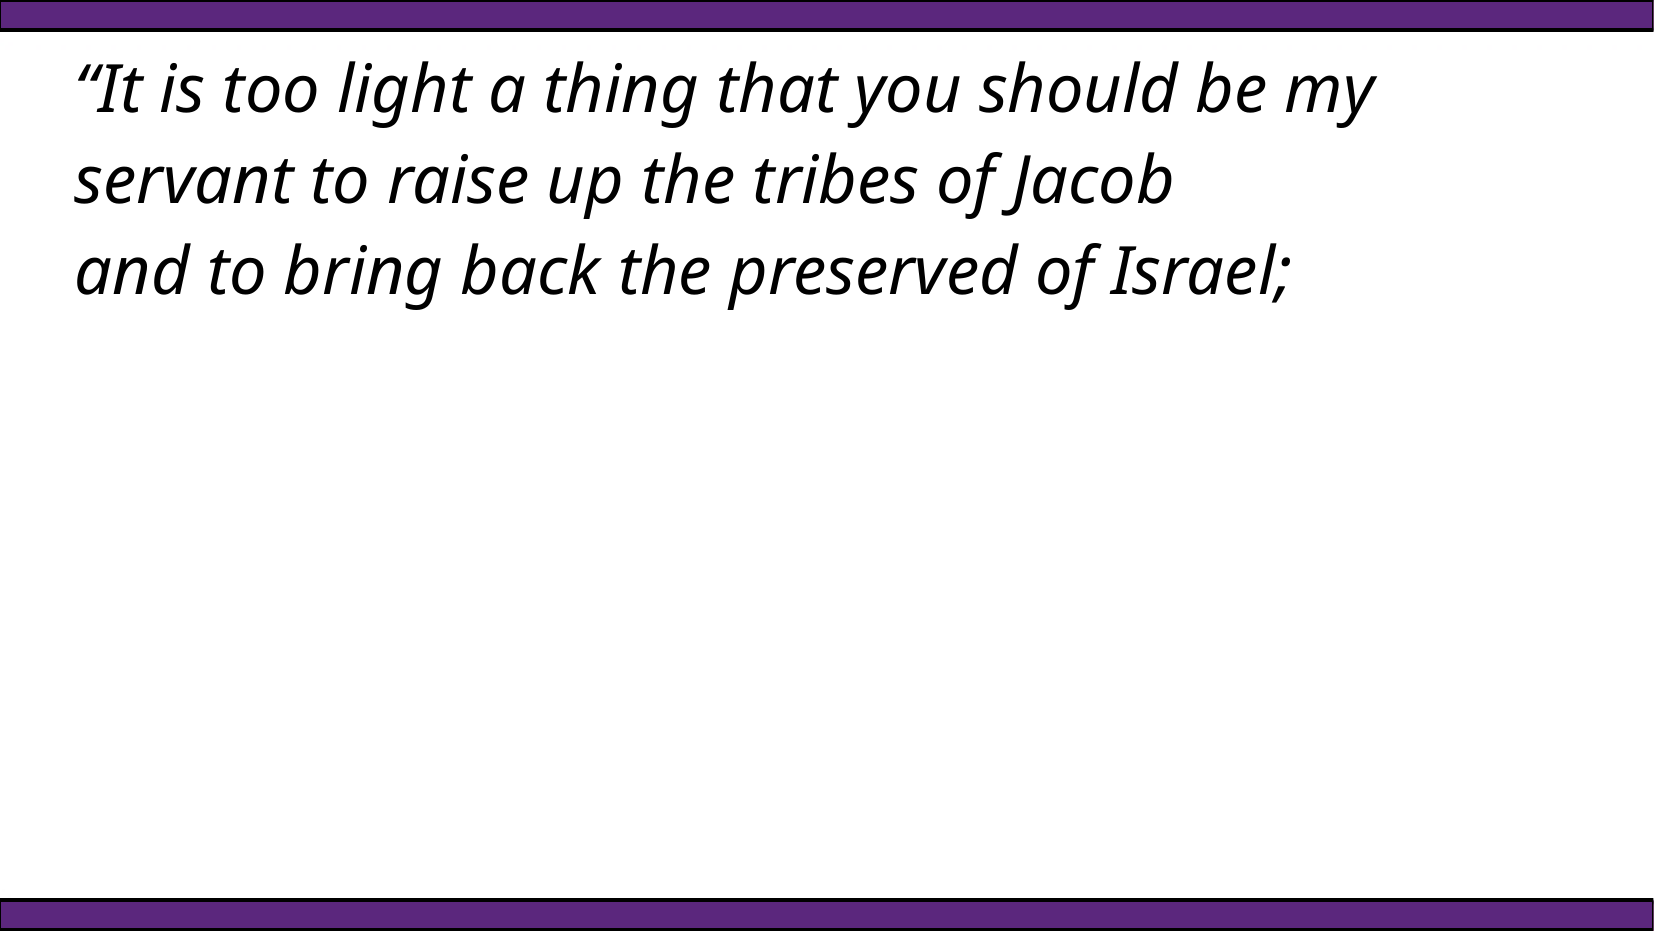

“It is too light a thing that you should be my servant to raise up the tribes of Jacob
and to bring back the preserved of Israel;